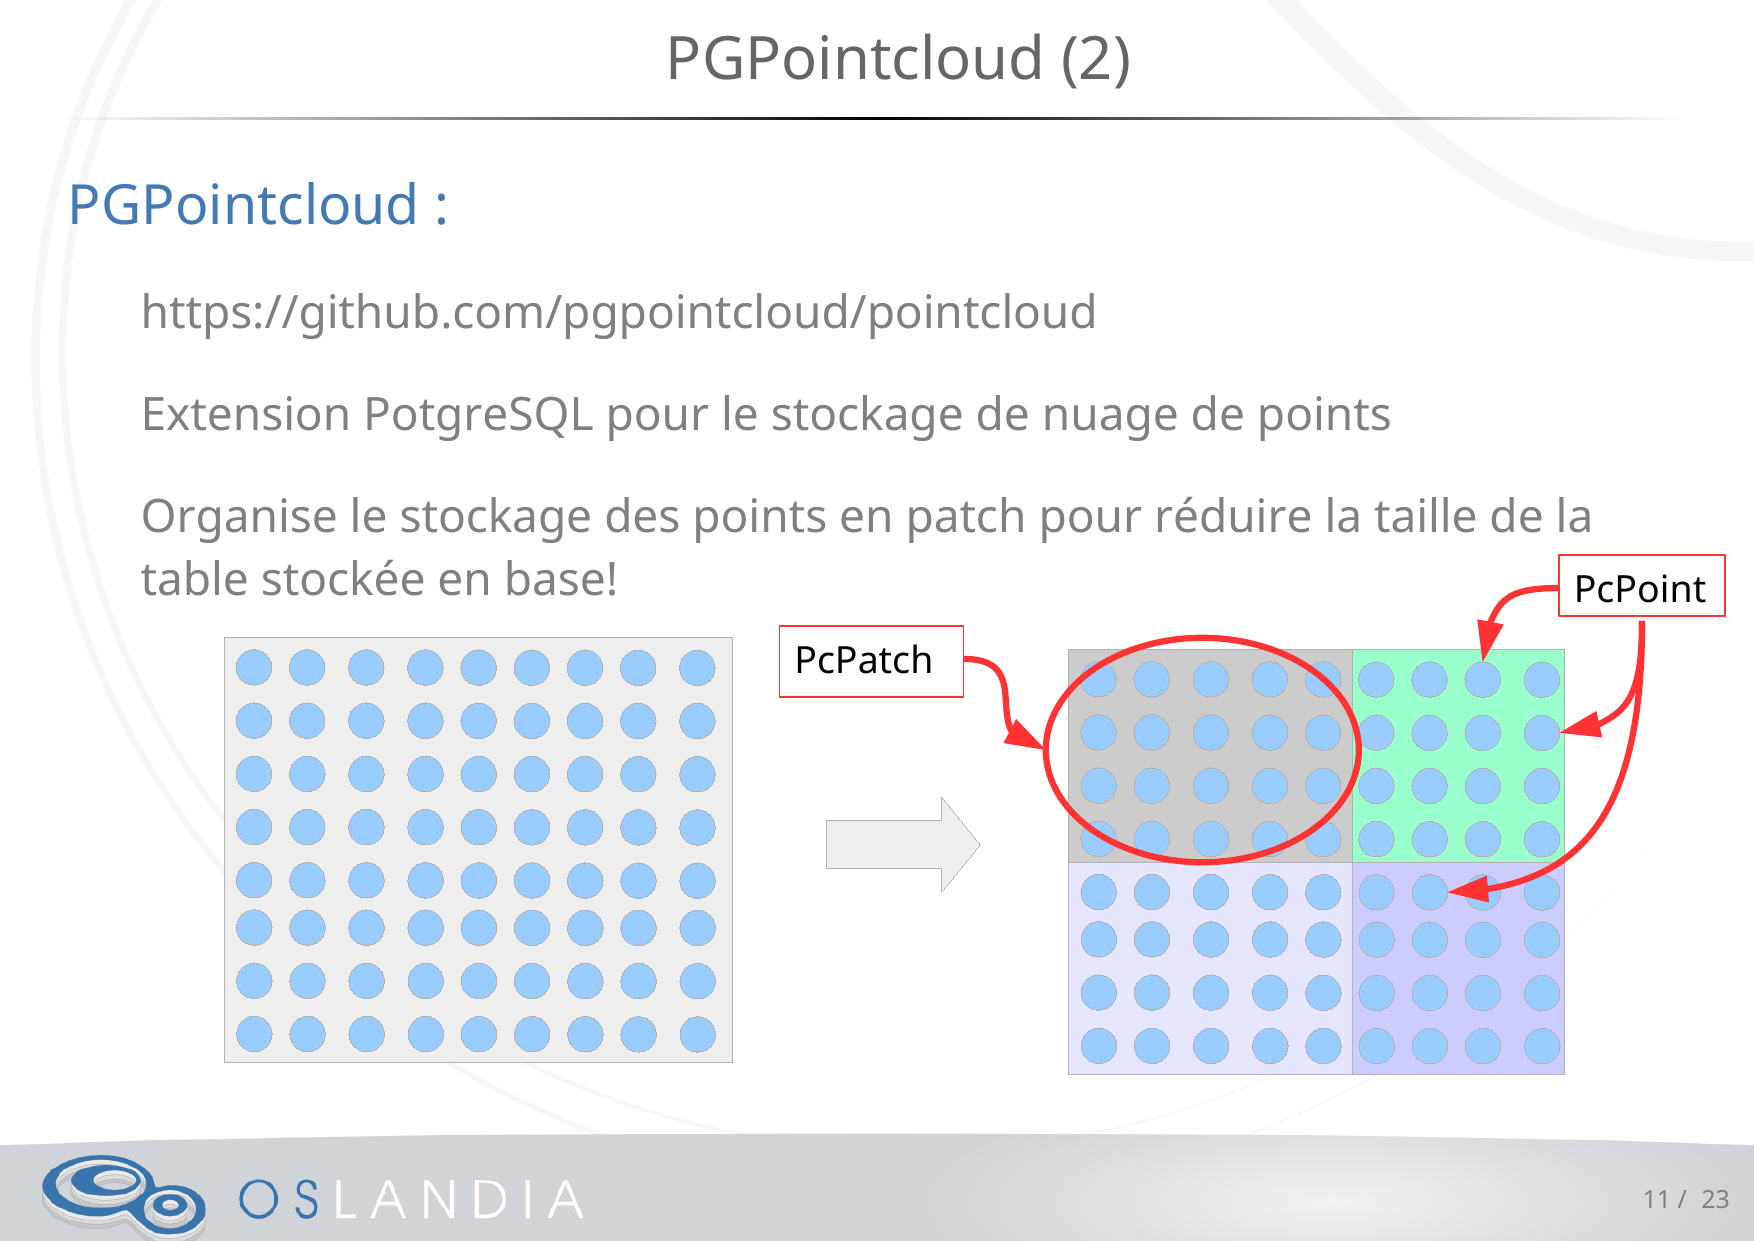

# PGPointcloud (2)
PGPointcloud :
https://github.com/pgpointcloud/pointcloud
Extension PotgreSQL pour le stockage de nuage de points
Organise le stockage des points en patch pour réduire la taille de la table stockée en base!
PcPoint
PcPatch